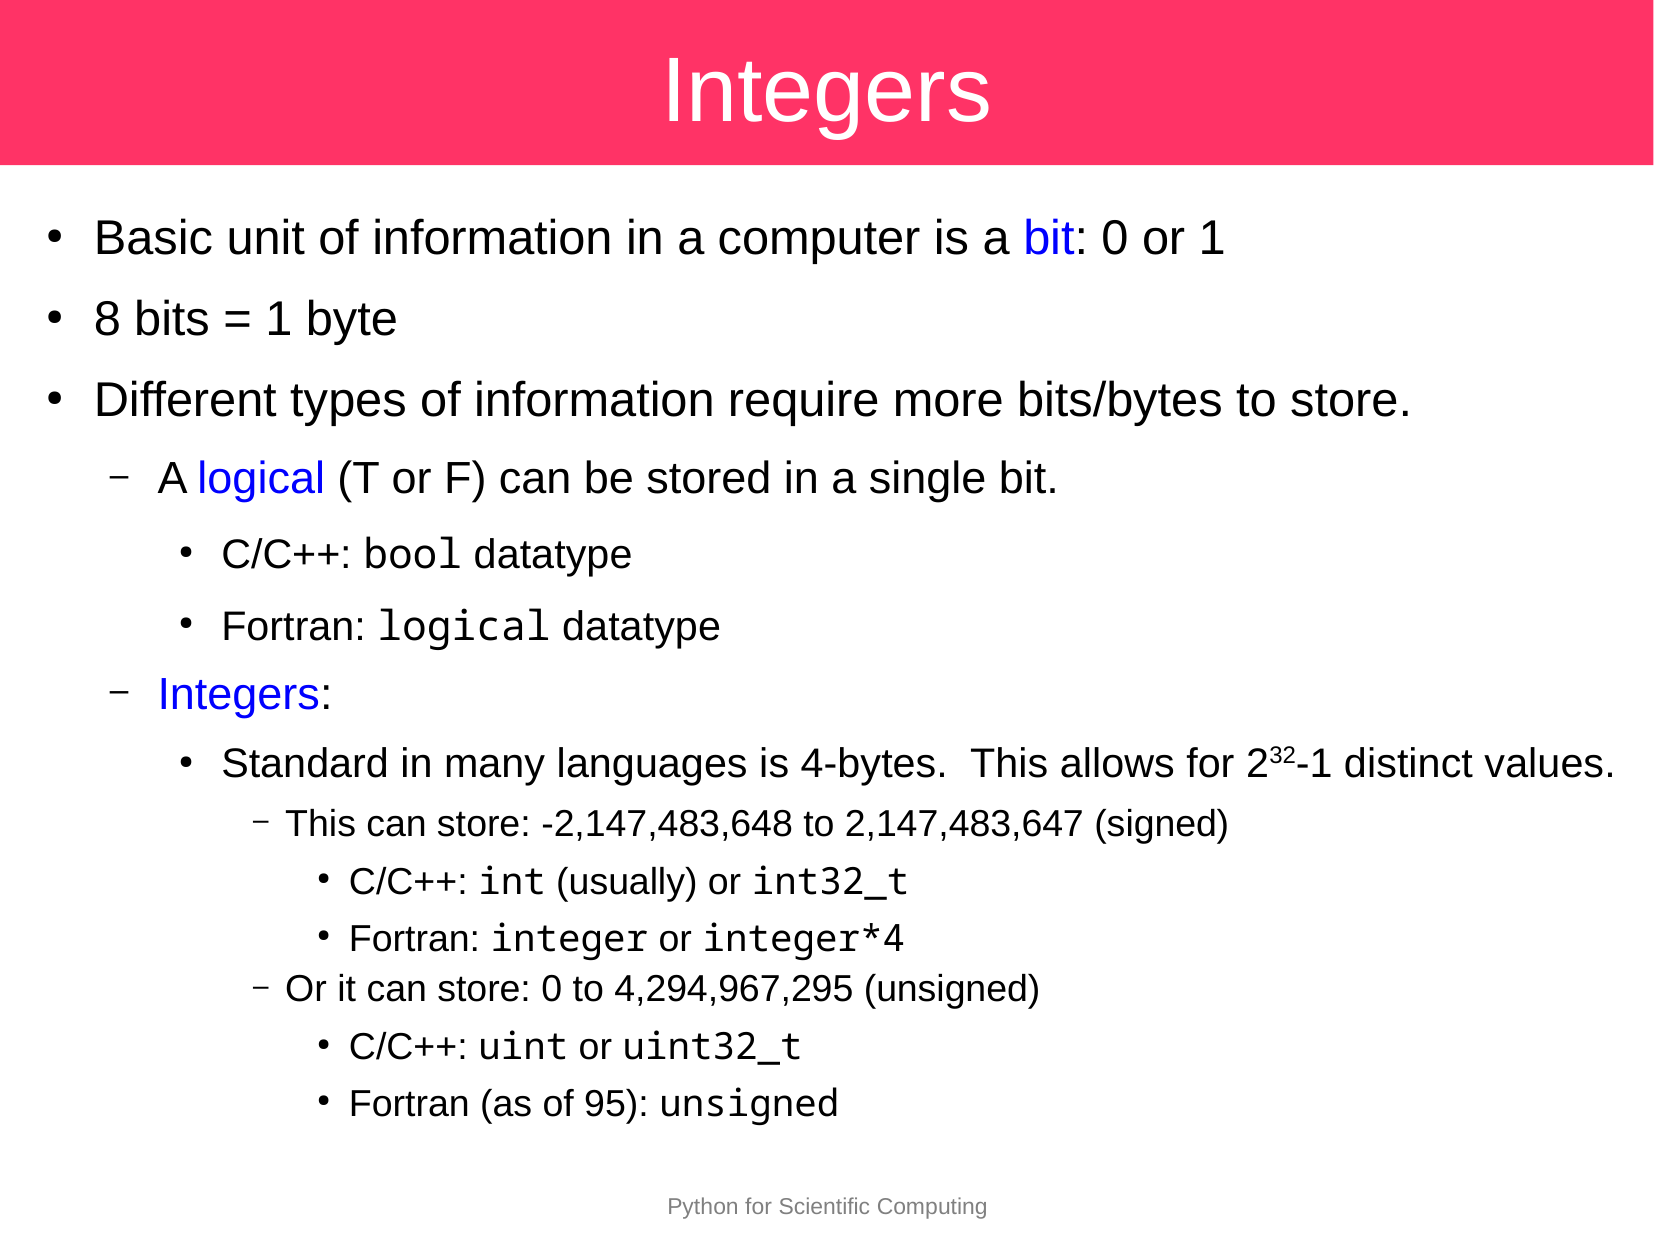

# Integers
Basic unit of information in a computer is a bit: 0 or 1
8 bits = 1 byte
Different types of information require more bits/bytes to store.
A logical (T or F) can be stored in a single bit.
C/C++: bool datatype
Fortran: logical datatype
Integers:
Standard in many languages is 4-bytes. This allows for 232-1 distinct values.
This can store: -2,147,483,648 to 2,147,483,647 (signed)
C/C++: int (usually) or int32_t
Fortran: integer or integer*4
Or it can store: 0 to 4,294,967,295 (unsigned)
C/C++: uint or uint32_t
Fortran (as of 95): unsigned